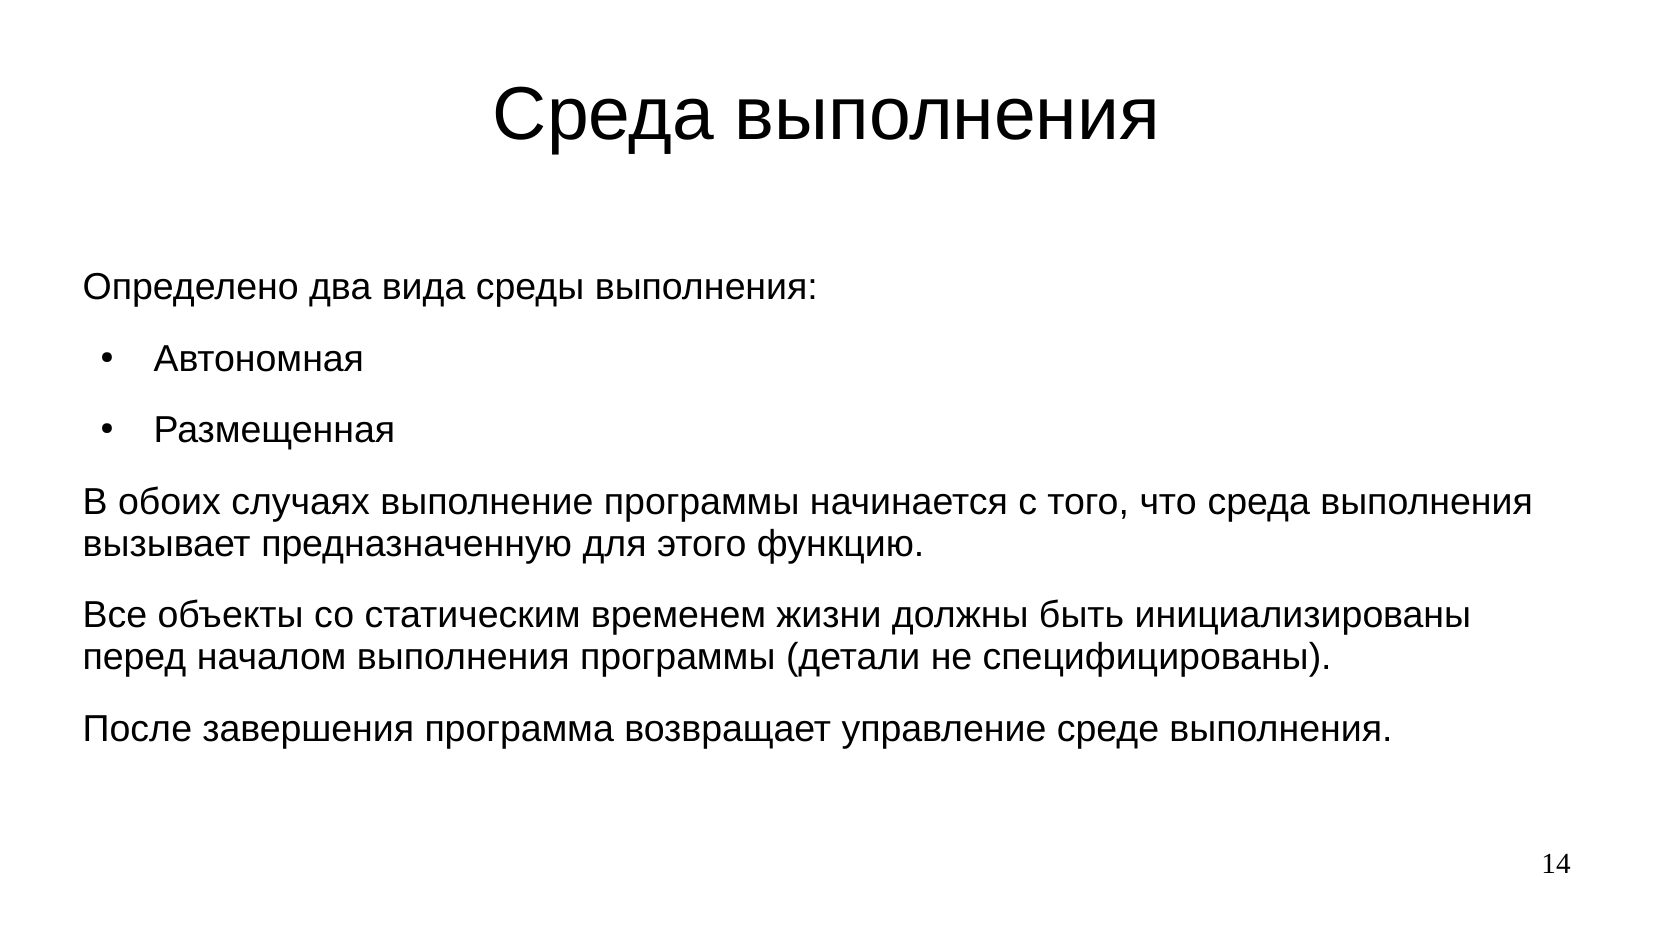

# Среда выполнения
Определено два вида среды выполнения:
Автономная
Размещенная
В обоих случаях выполнение программы начинается с того, что среда выполнения вызывает предназначенную для этого функцию.
Все объекты со статическим временем жизни должны быть инициализированы перед началом выполнения программы (детали не специфицированы).
После завершения программа возвращает управление среде выполнения.
14